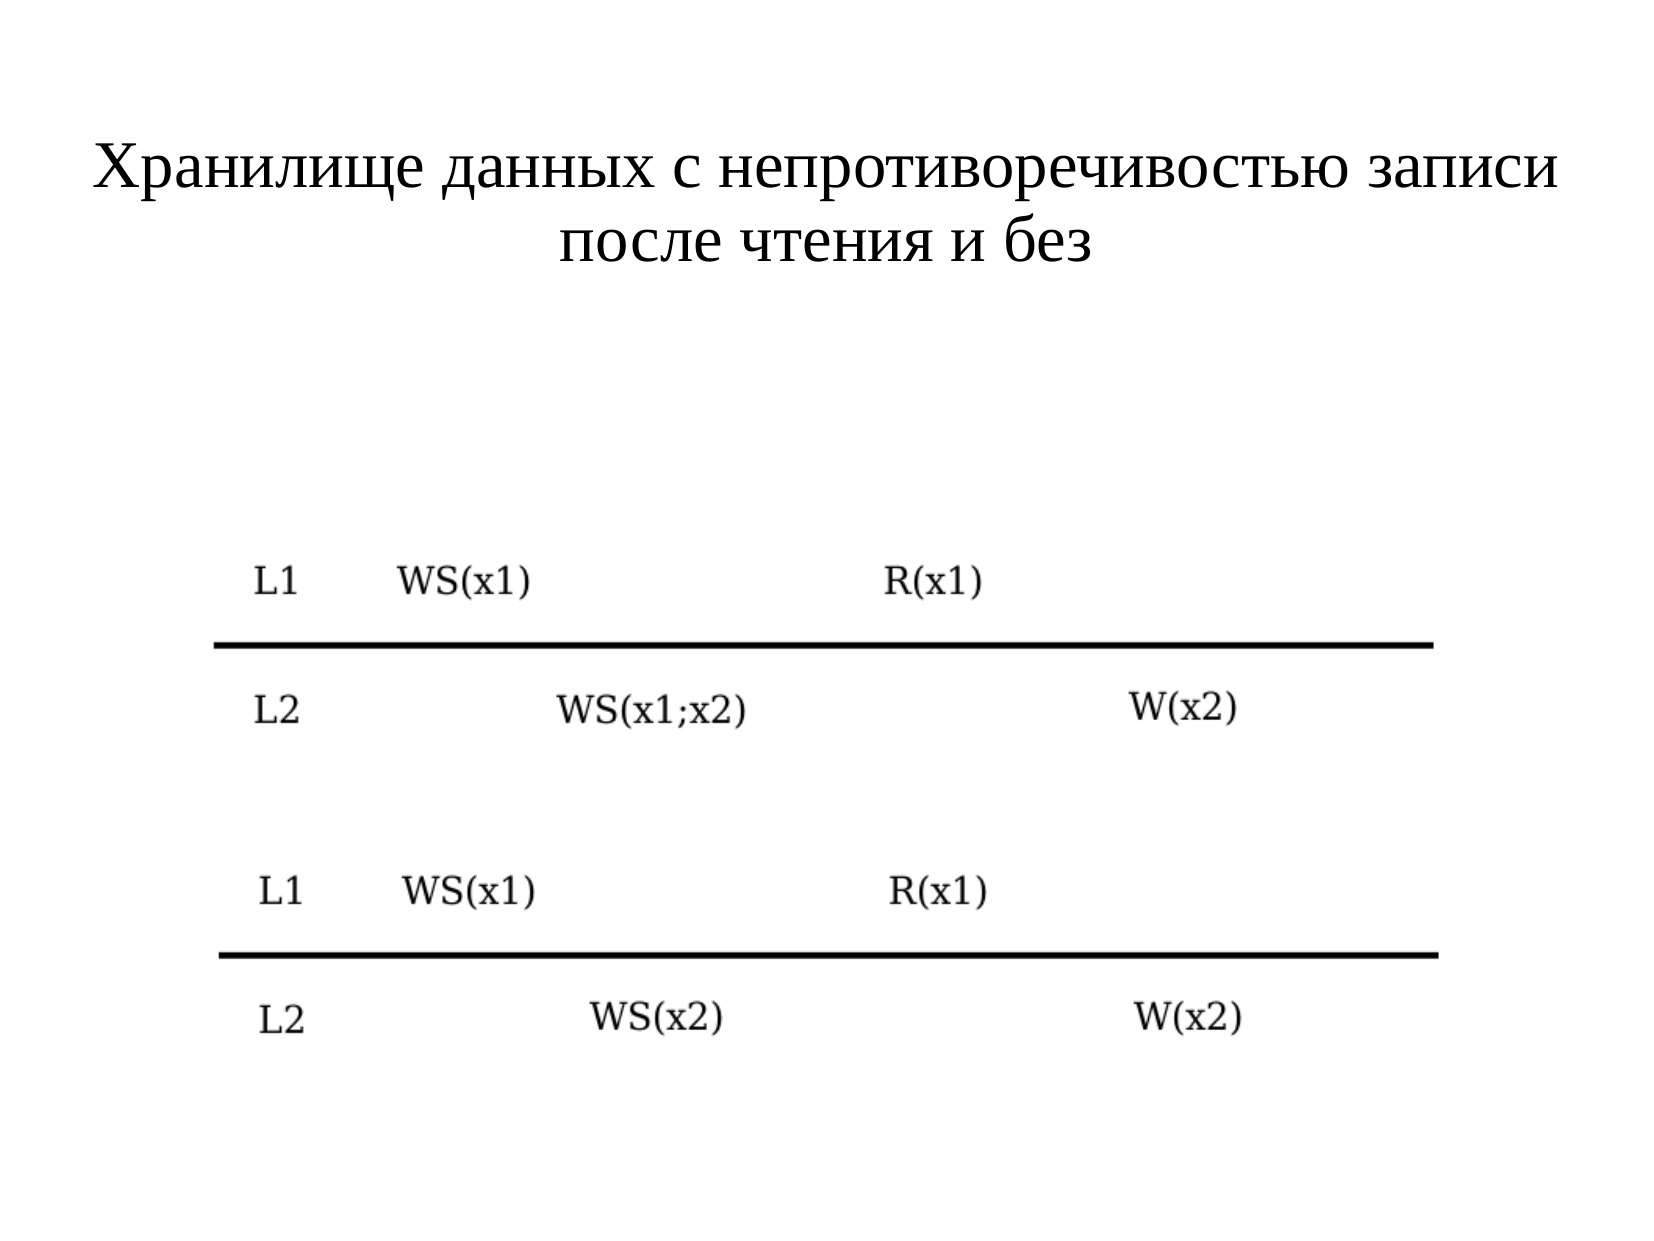

# Хранилище данных с непротиворечивостью записи после чтения и без